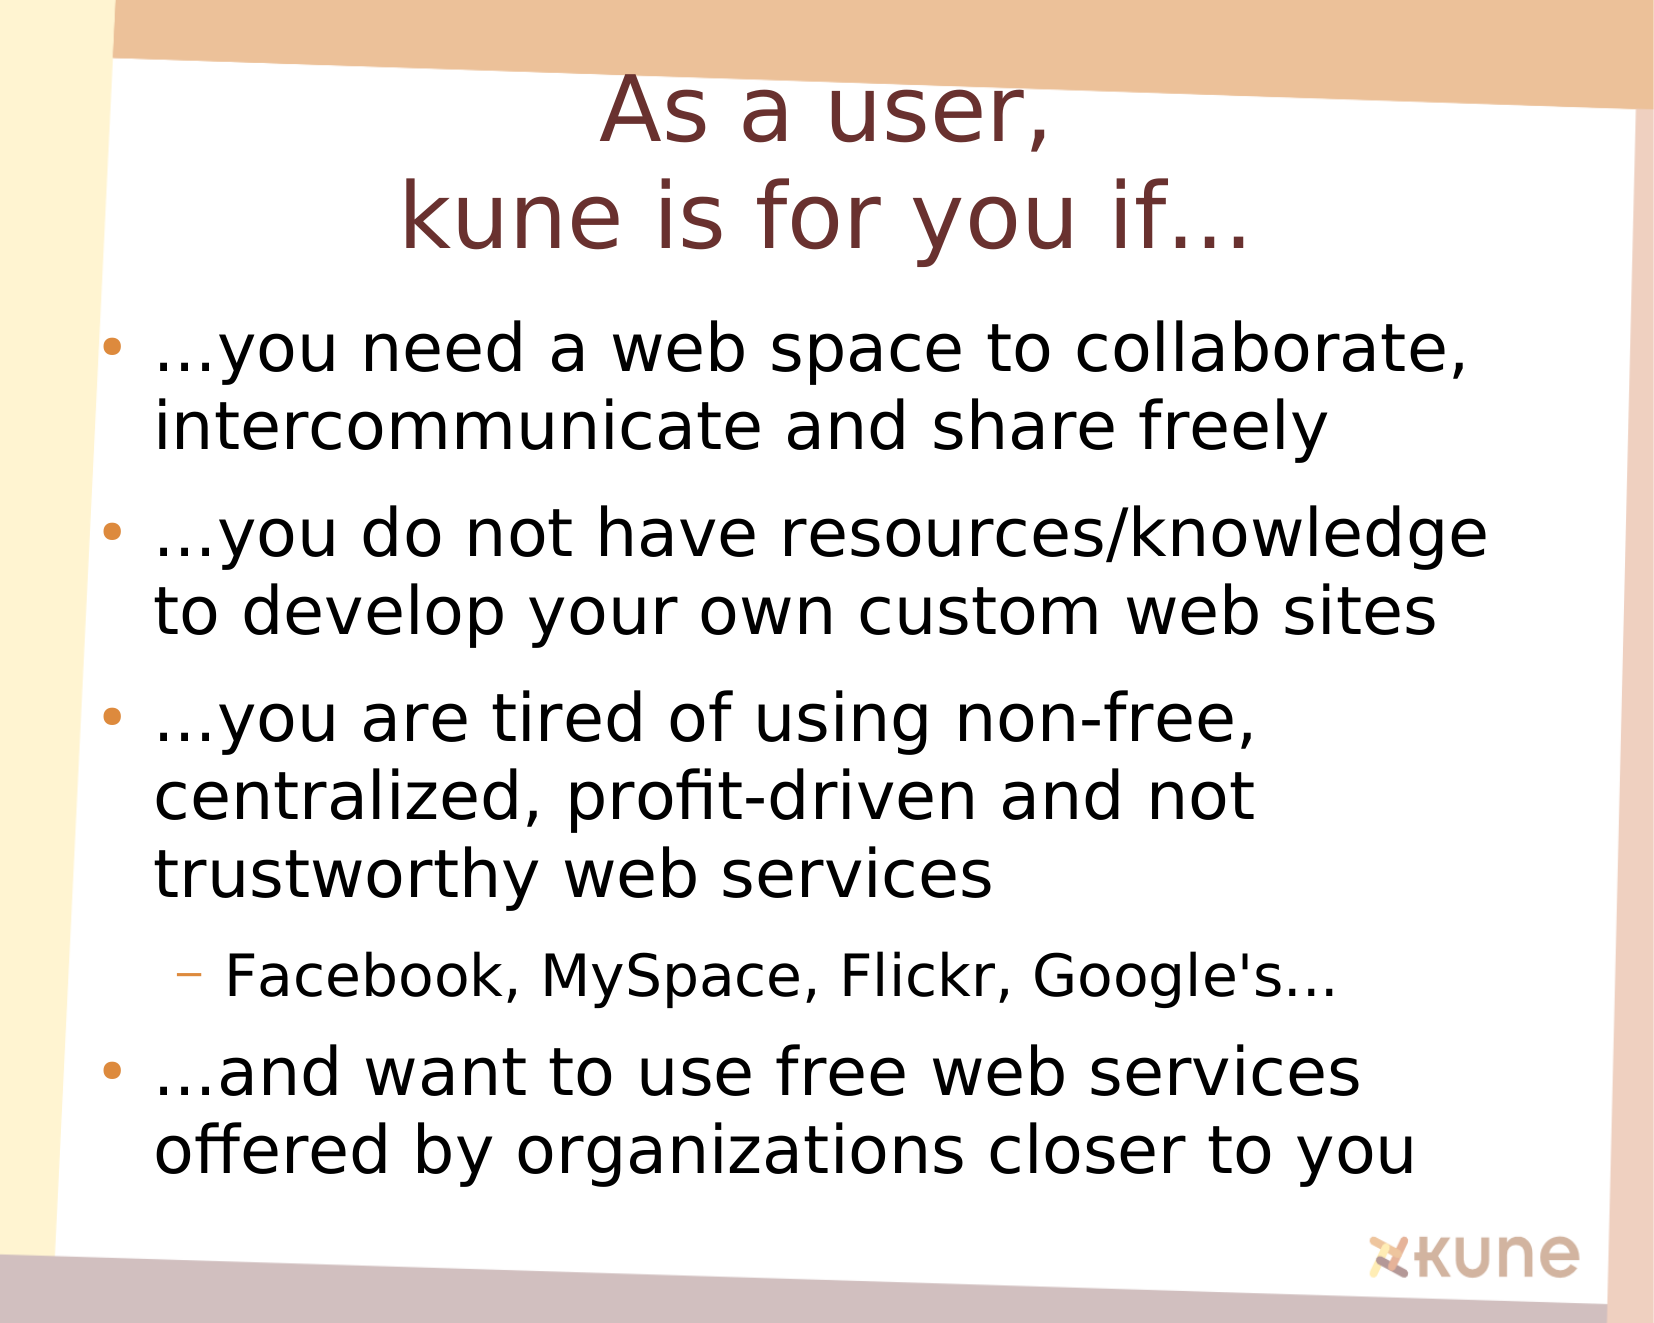

# As a user, kune is for you if...
...you need a web space to collaborate, intercommunicate and share freely
...you do not have resources/knowledge to develop your own custom web sites
...you are tired of using non-free, centralized, profit-driven and not trustworthy web services
Facebook, MySpace, Flickr, Google's...
...and want to use free web services offered by organizations closer to you